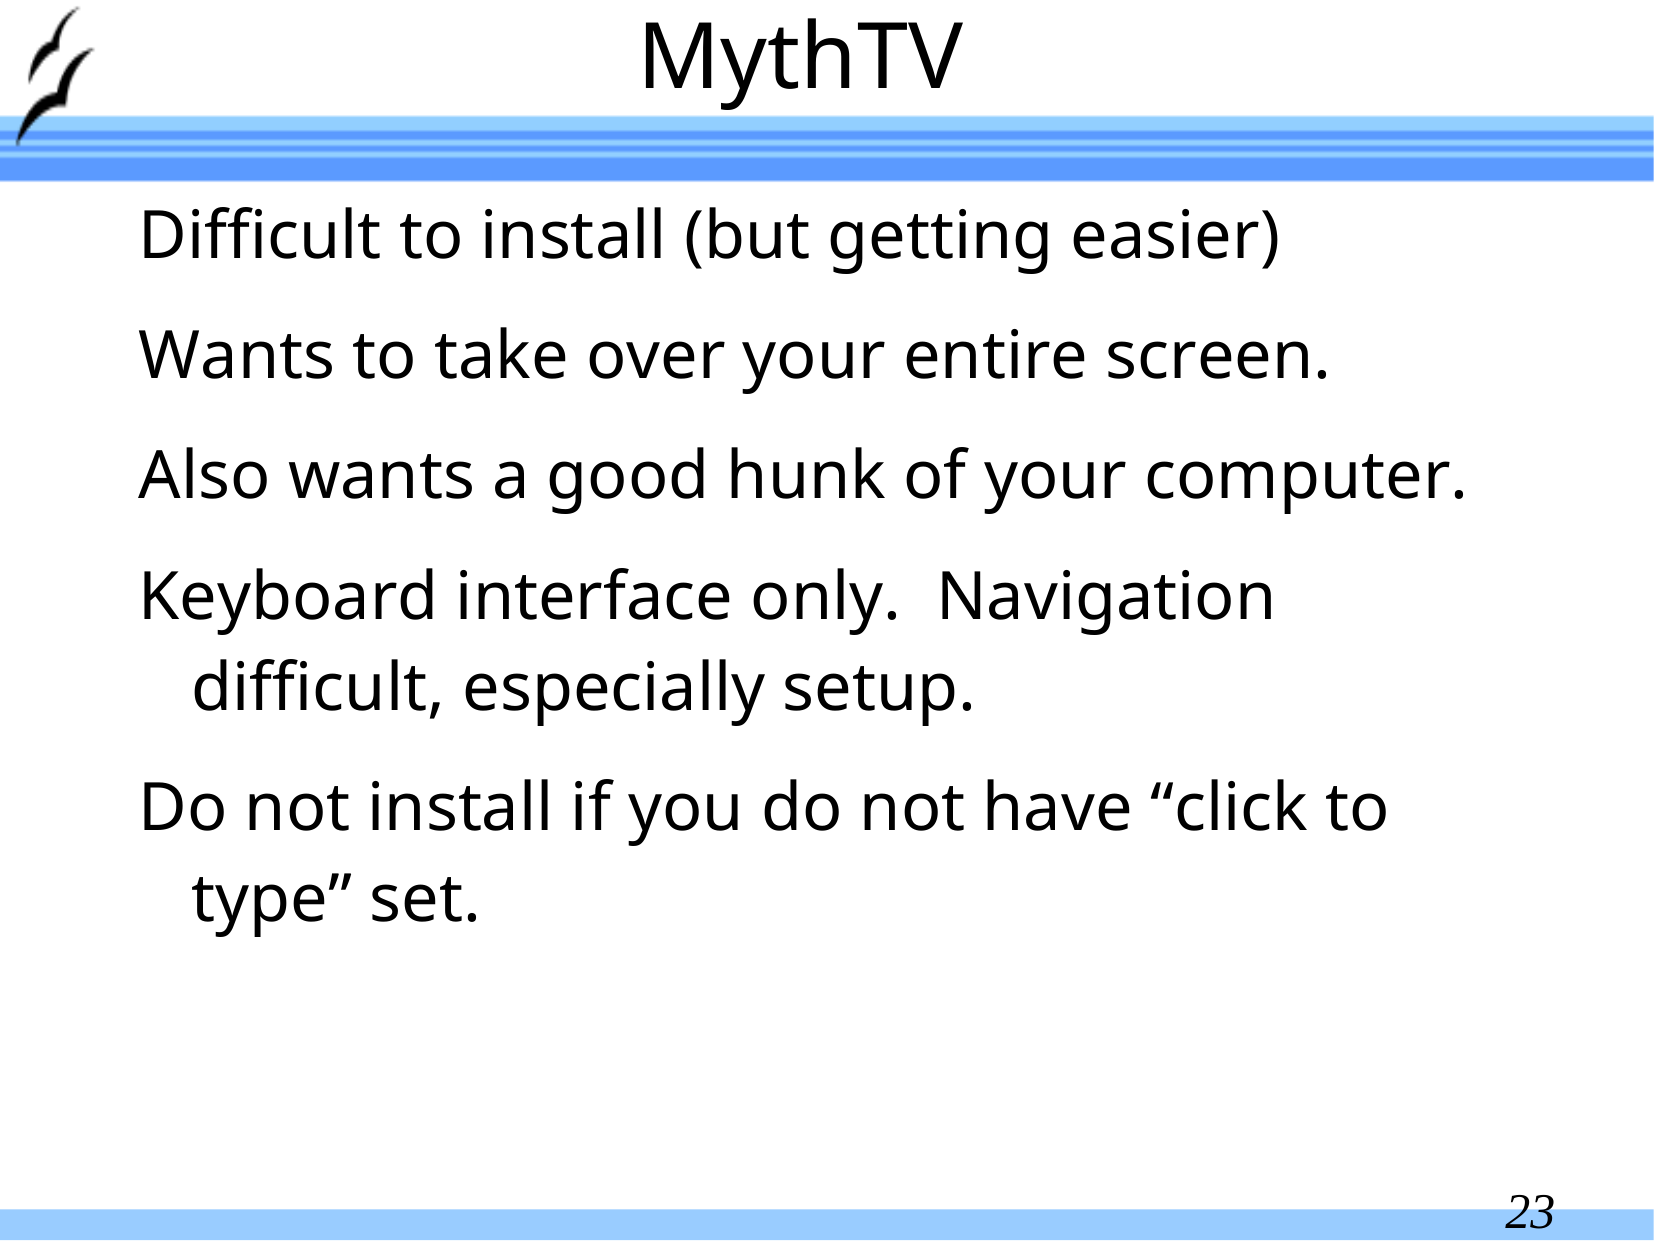

# MythTV
Difficult to install (but getting easier)
Wants to take over your entire screen.
Also wants a good hunk of your computer.
Keyboard interface only. Navigation difficult, especially setup.
Do not install if you do not have “click to type” set.